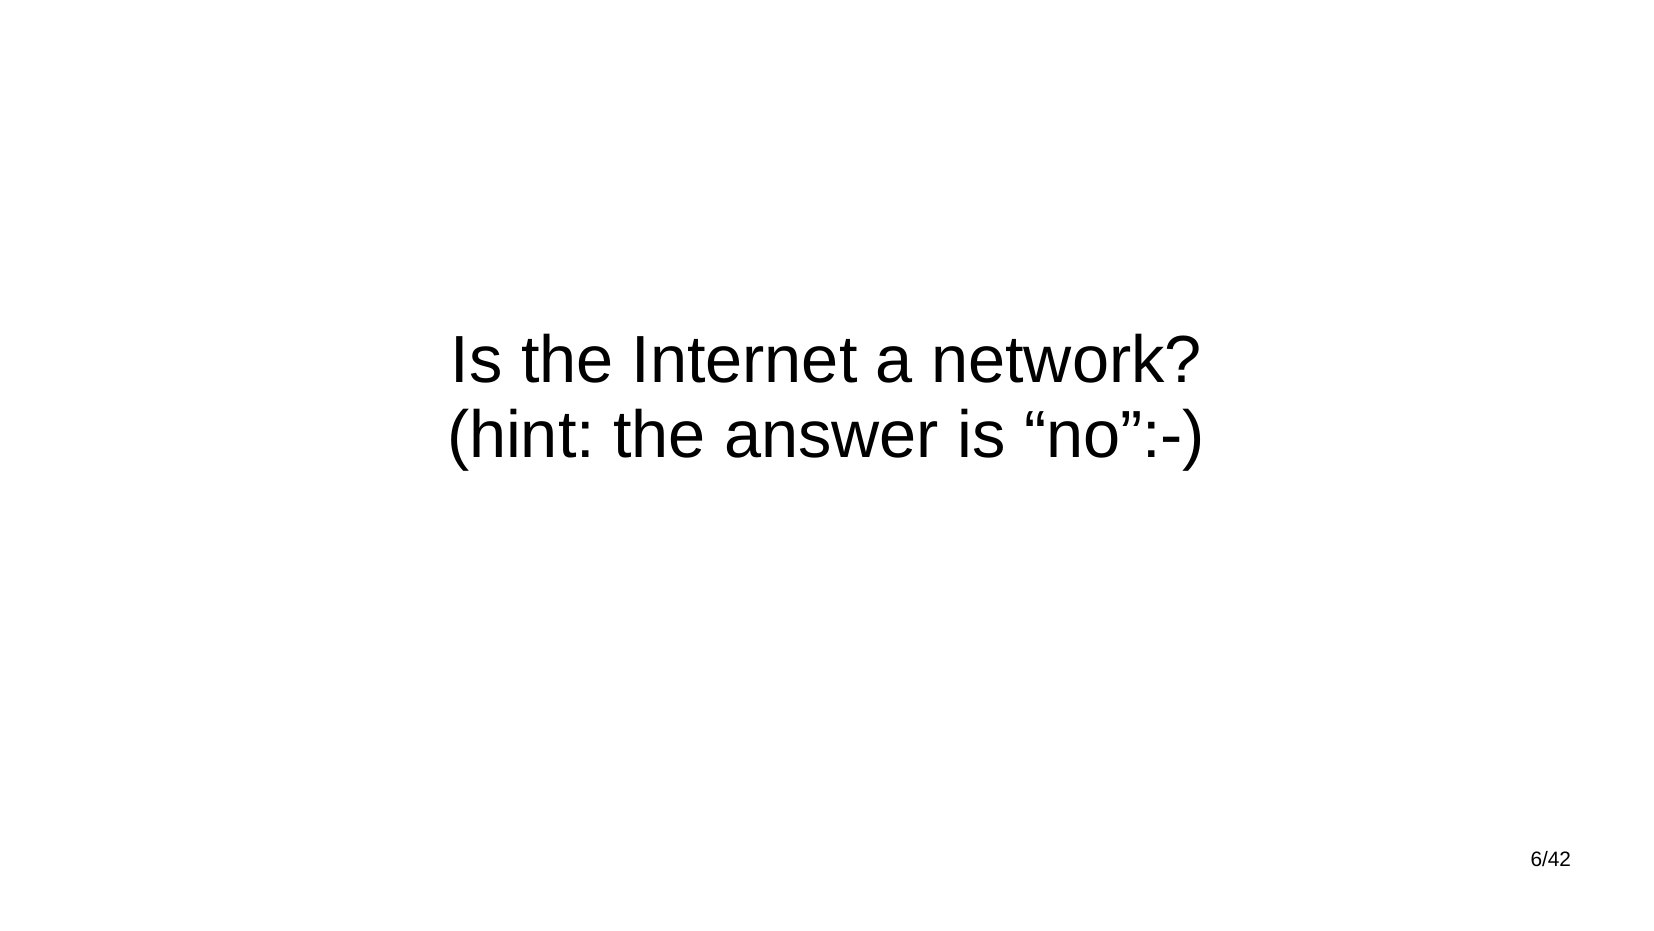

# Is the Internet a network?
(hint: the answer is “no”:-)
6